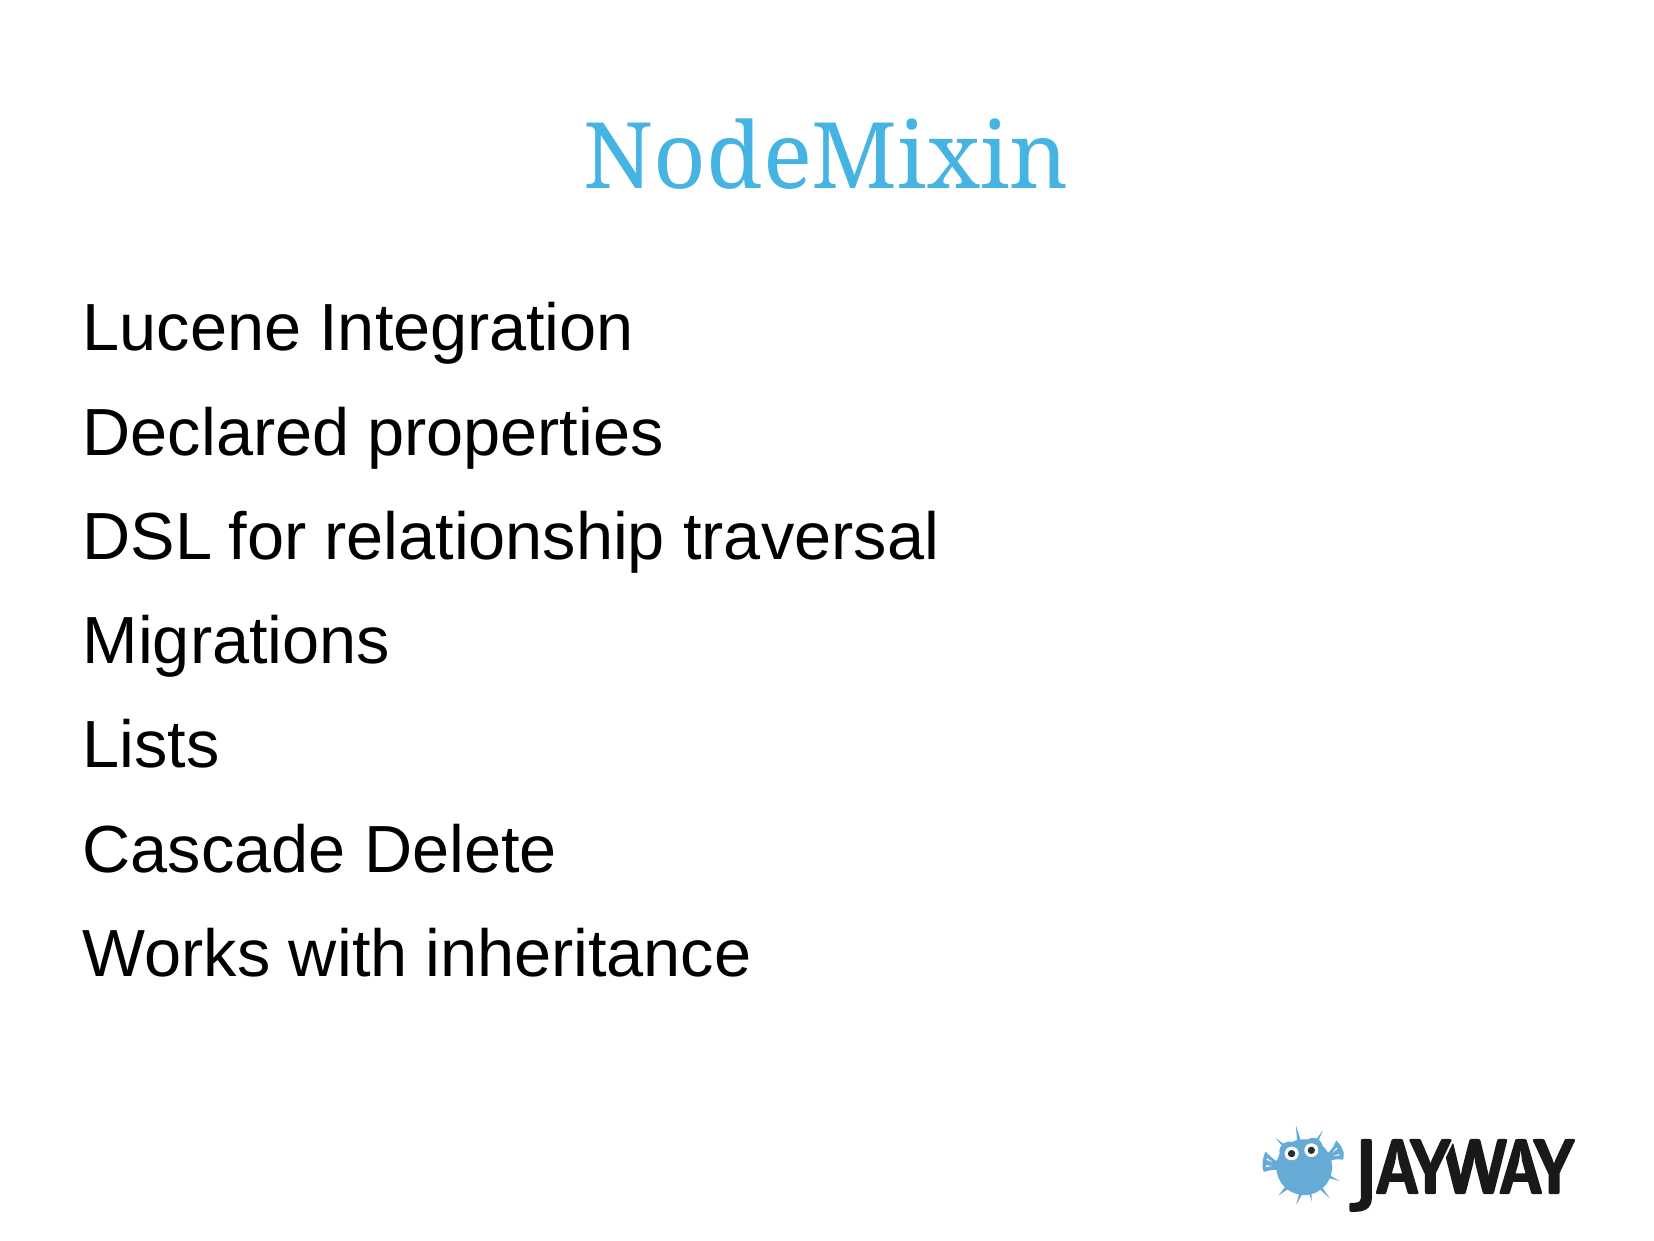

# NodeMixin
Lucene Integration
Declared properties
DSL for relationship traversal
Migrations
Lists
Cascade Delete
Works with inheritance